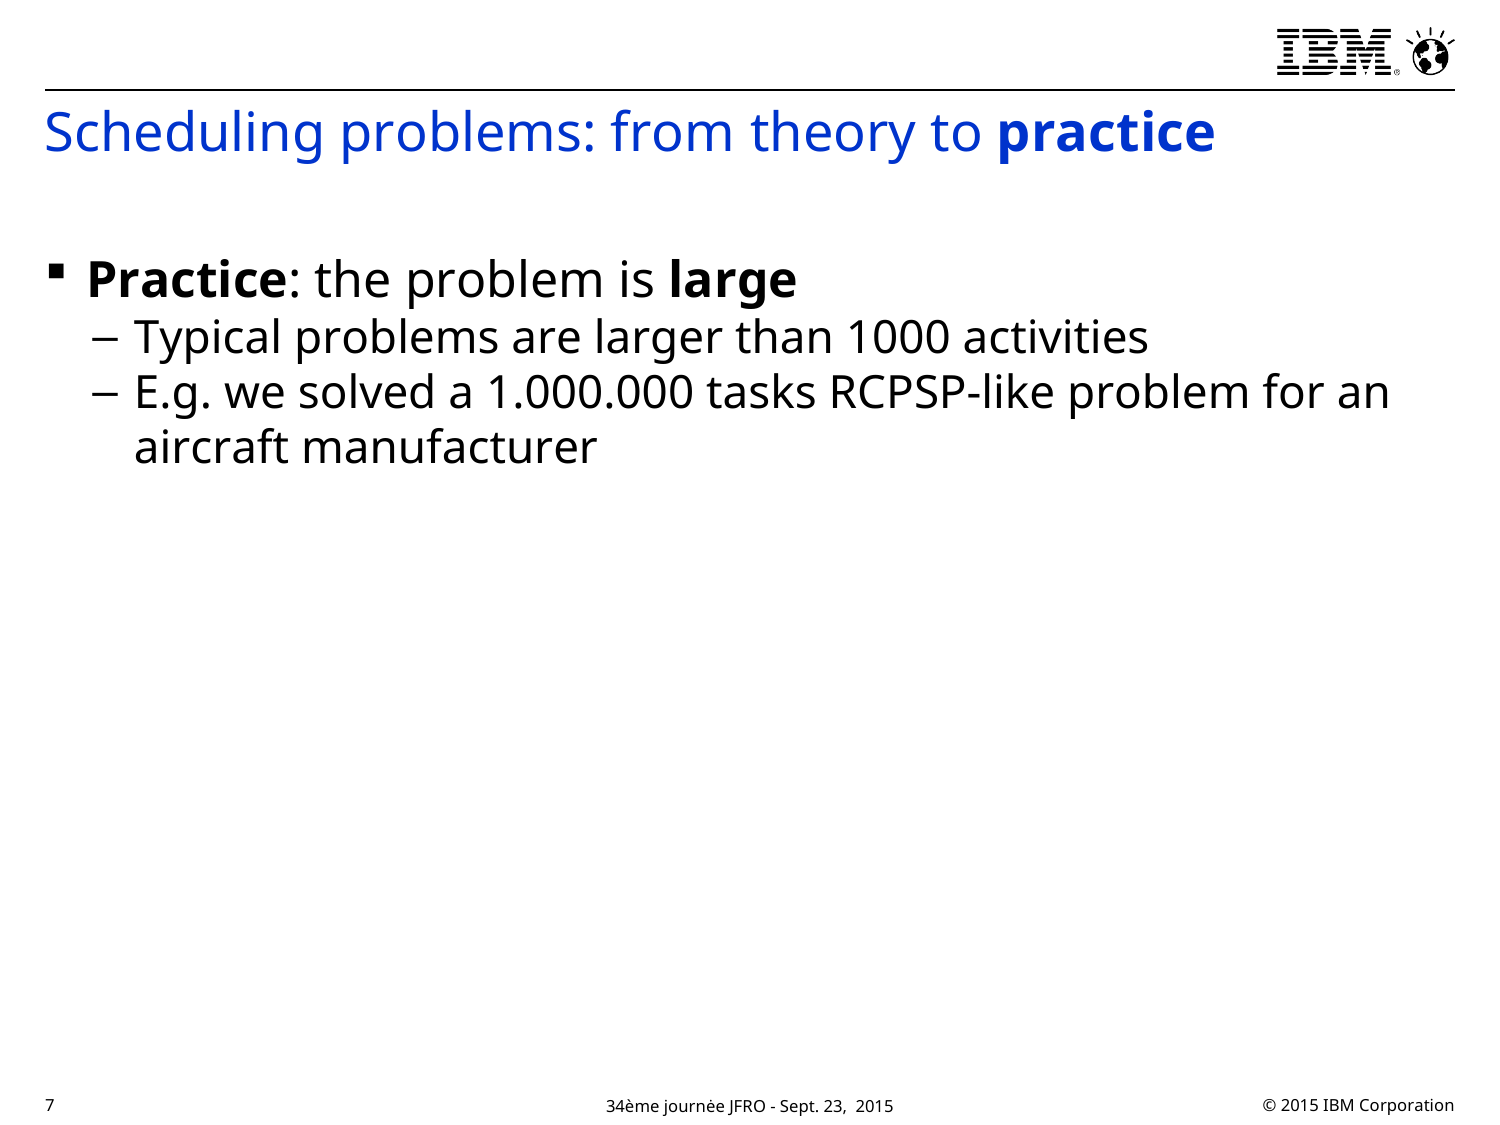

# Scheduling problems: from theory to practice
Practice: the problem is large
Typical problems are larger than 1000 activities
E.g. we solved a 1.000.000 tasks RCPSP-like problem for an aircraft manufacturer
7